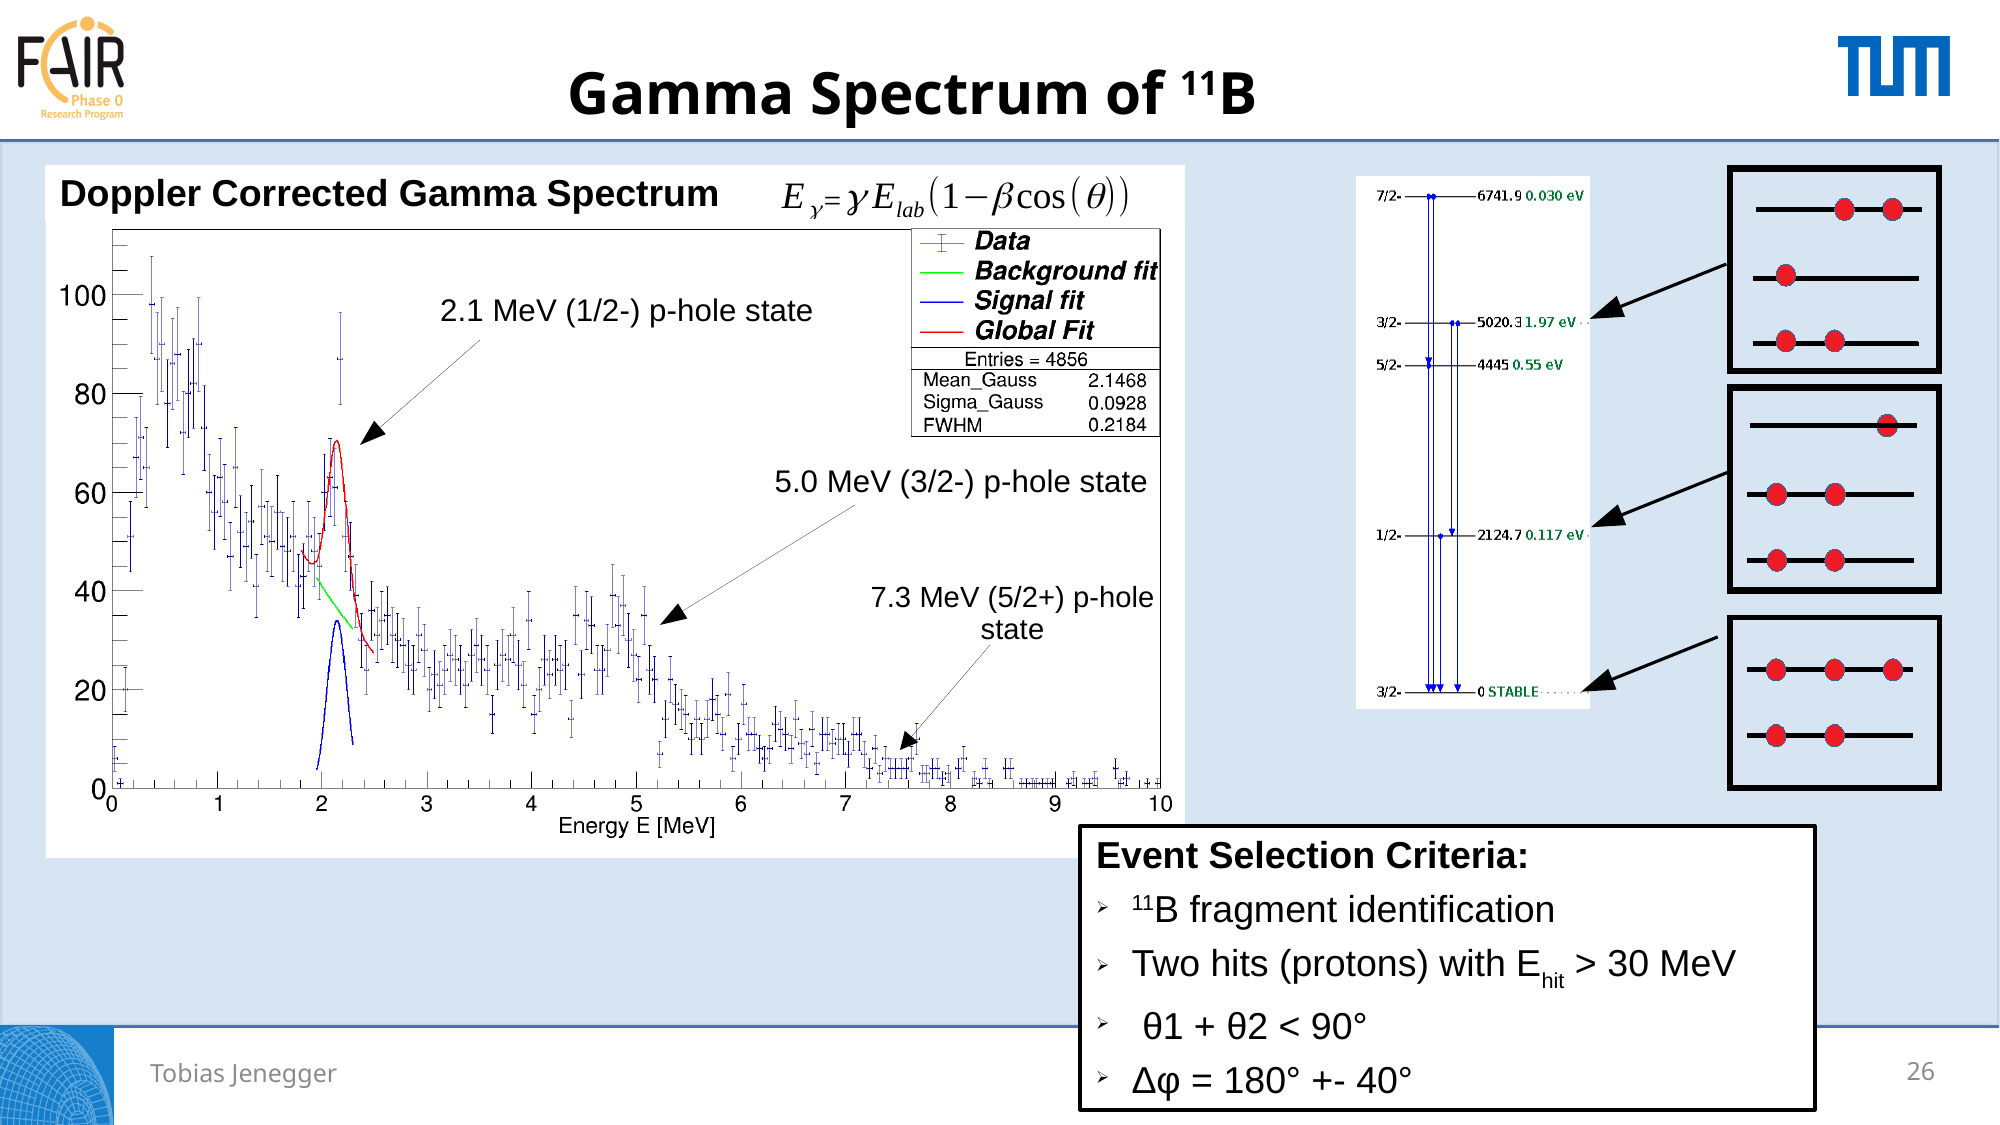

Gamma Spectrum of 11B
Doppler Corrected Gamma Spectrum
2.1 MeV (1/2-) p-hole state
5.0 MeV (3/2-) p-hole state
7.3 MeV (5/2+) p-hole state
Event Selection Criteria:
11B fragment identification
Two hits (protons) with Ehit > 30 MeV
 θ1 + θ2 < 90°
Δφ = 180° +- 40°
26